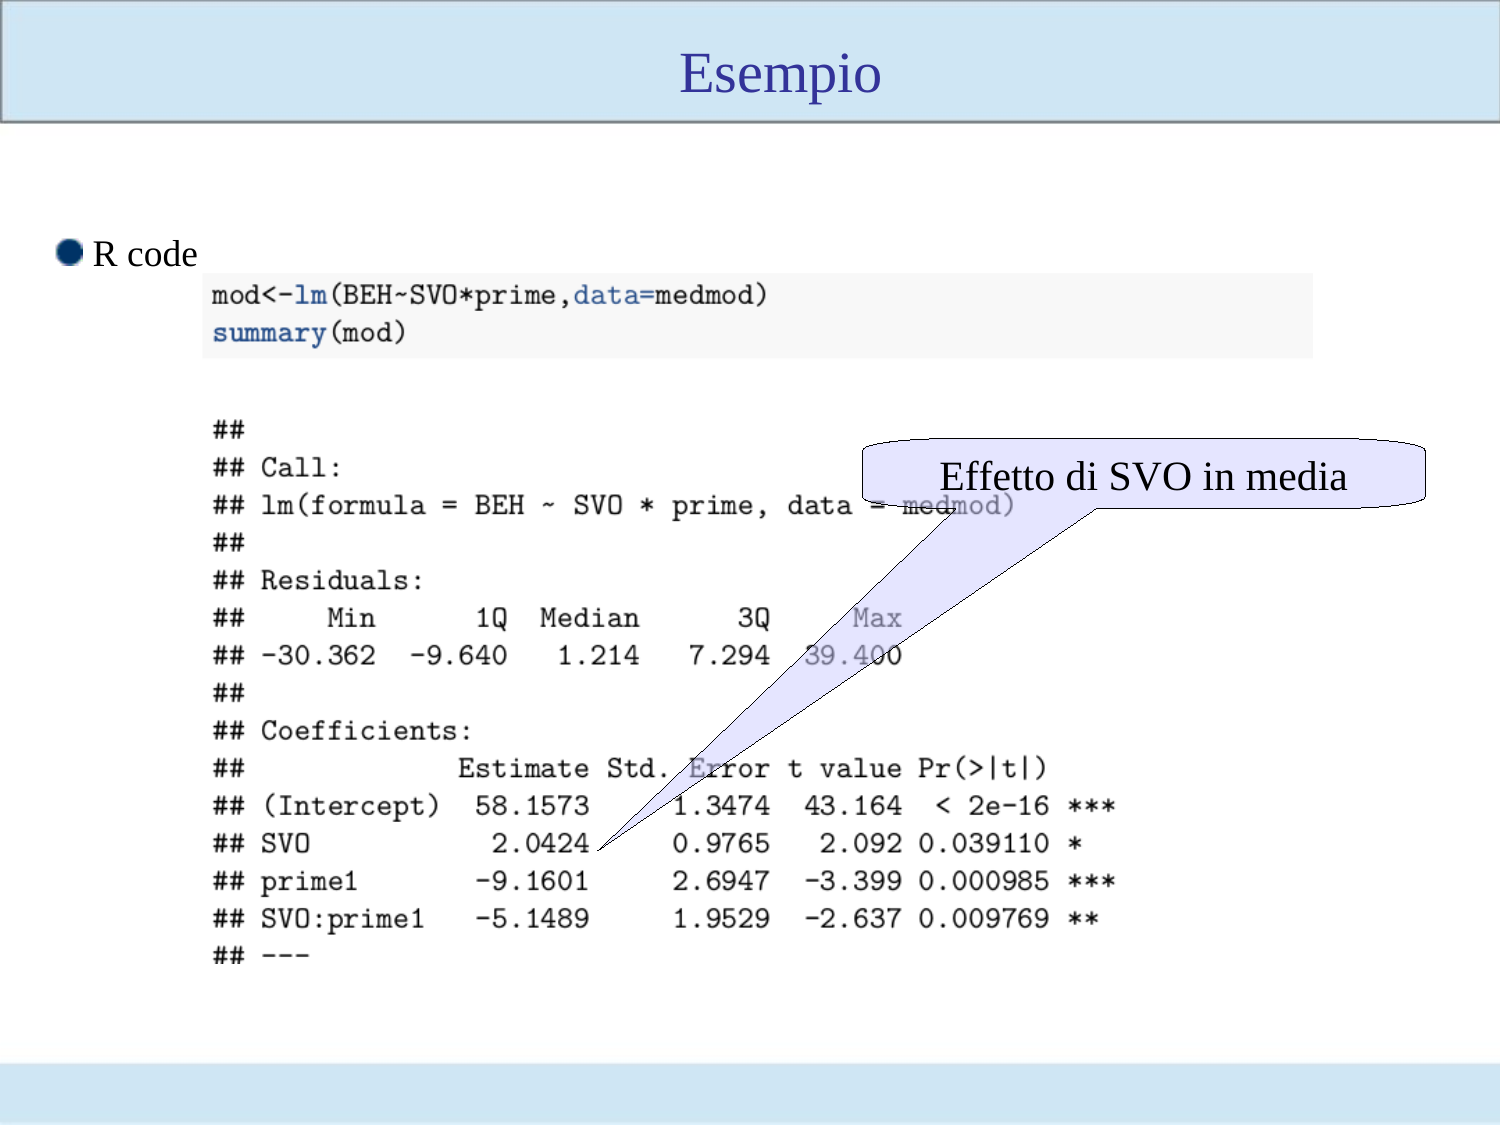

# Esempio
 R code
Effetto di SVO in media